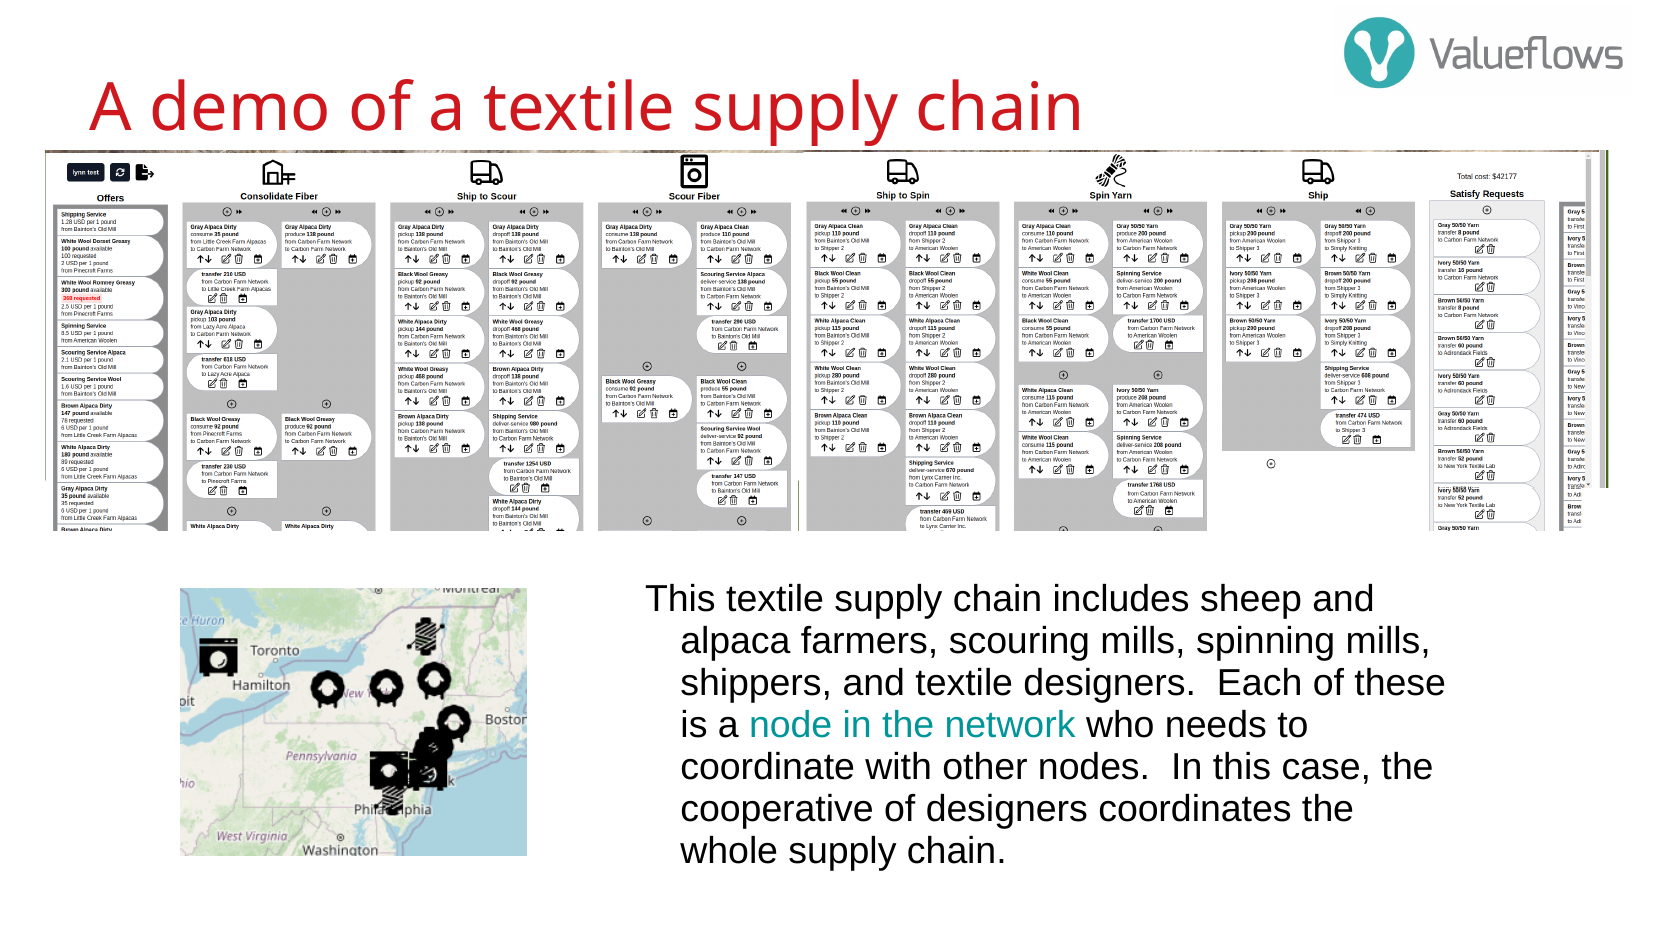

A demo of a textile supply chain
# This textile supply chain includes sheep and alpaca farmers, scouring mills, spinning mills, shippers, and textile designers. Each of these is a node in the network who needs to coordinate with other nodes. In this case, the cooperative of designers coordinates the whole supply chain.